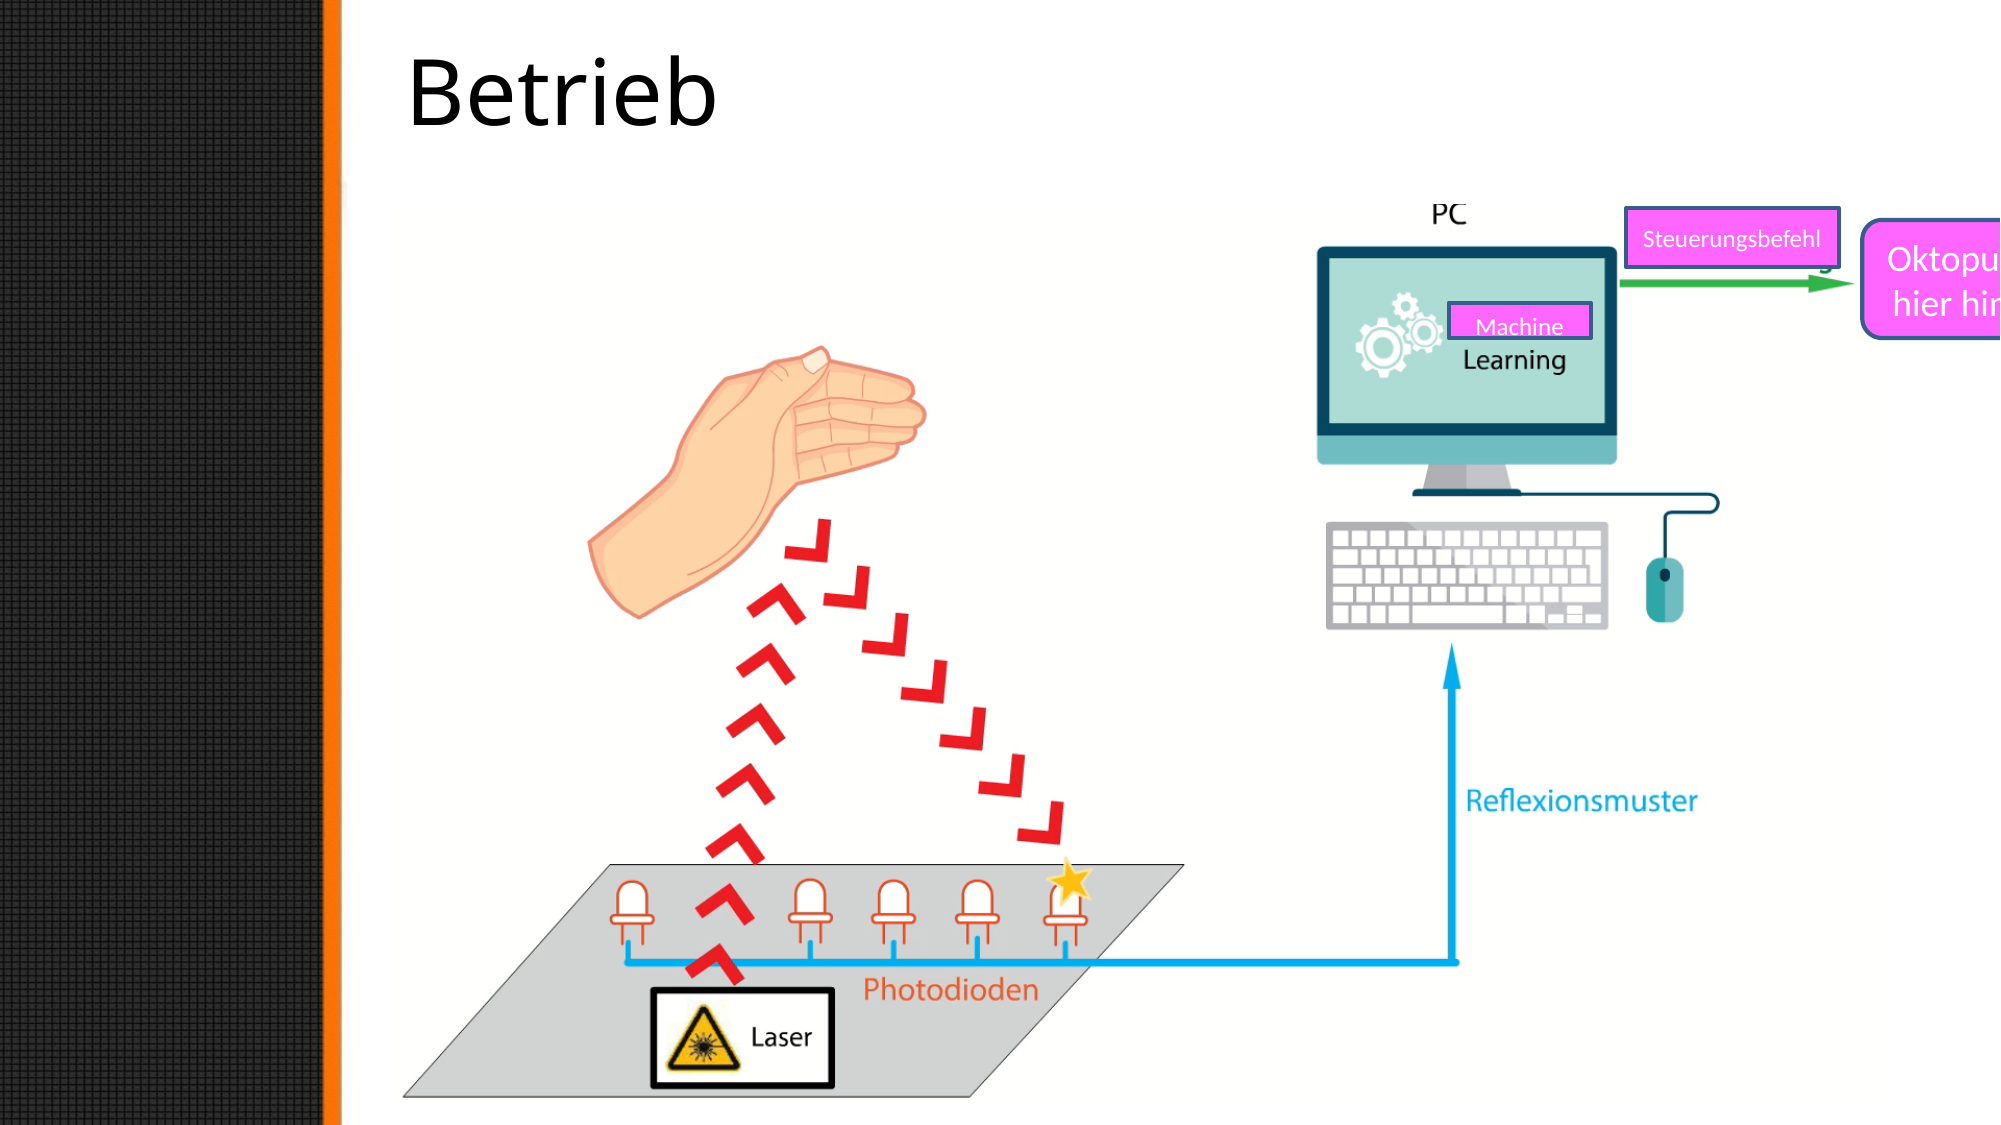

# Betrieb
Steuerungsbefehl
Oktopus hier hin
Machine